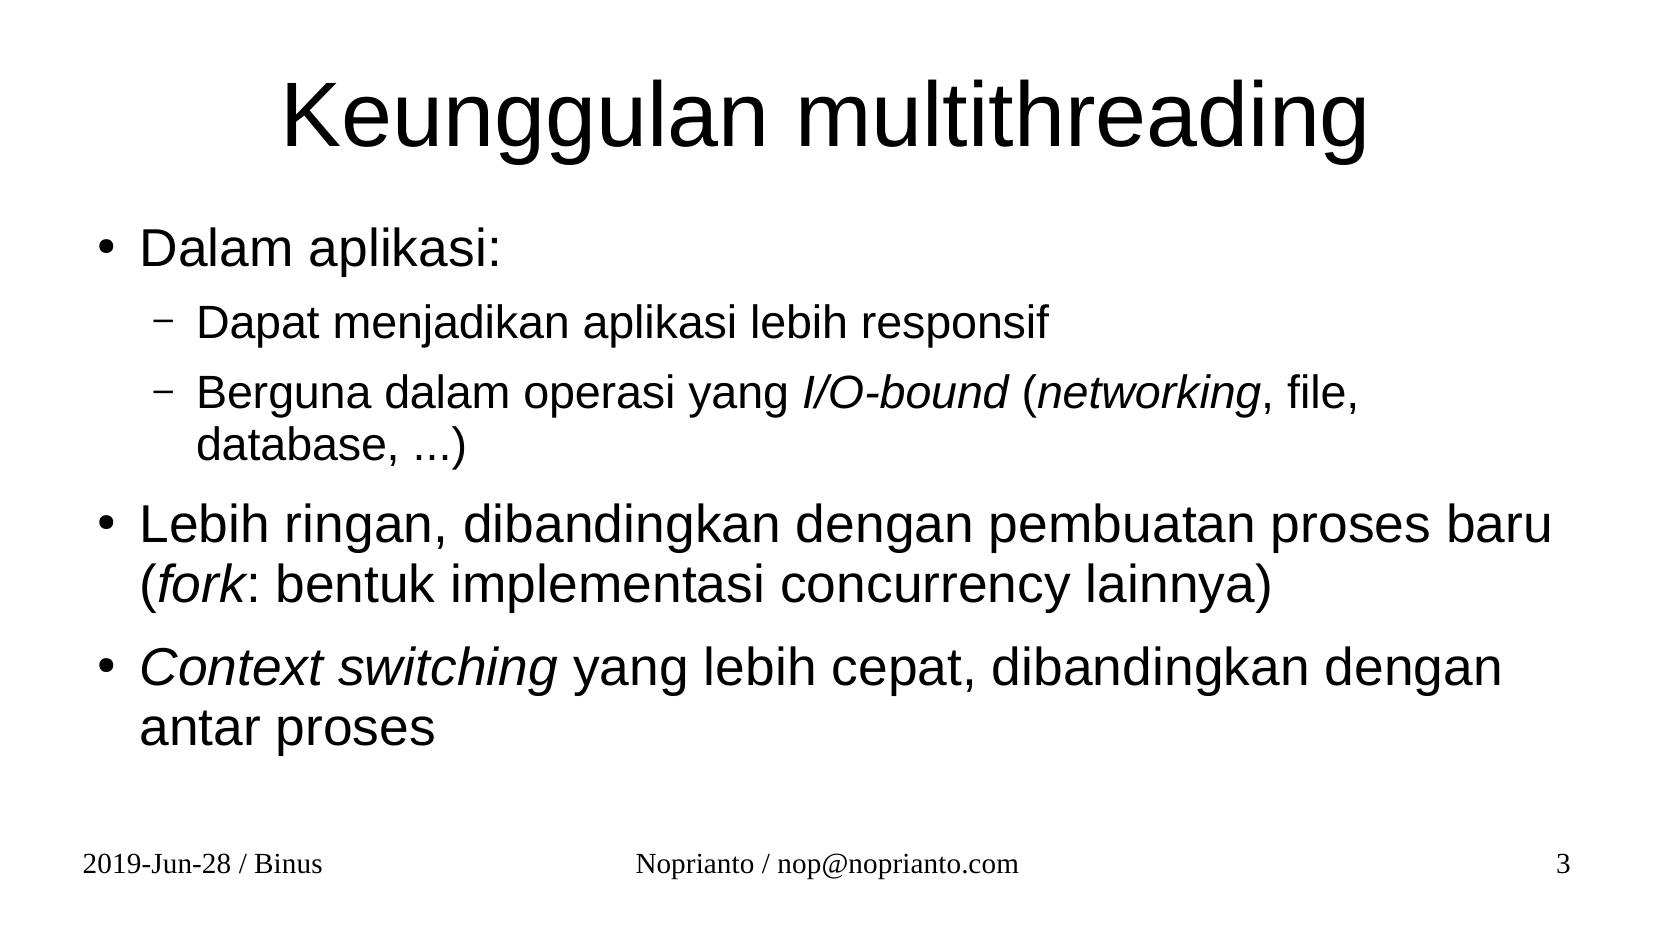

# Keunggulan multithreading
Dalam aplikasi:
Dapat menjadikan aplikasi lebih responsif
Berguna dalam operasi yang I/O-bound (networking, file, database, ...)
Lebih ringan, dibandingkan dengan pembuatan proses baru (fork: bentuk implementasi concurrency lainnya)
Context switching yang lebih cepat, dibandingkan dengan antar proses
2019-Jun-28 / Binus
Noprianto / nop@noprianto.com
3